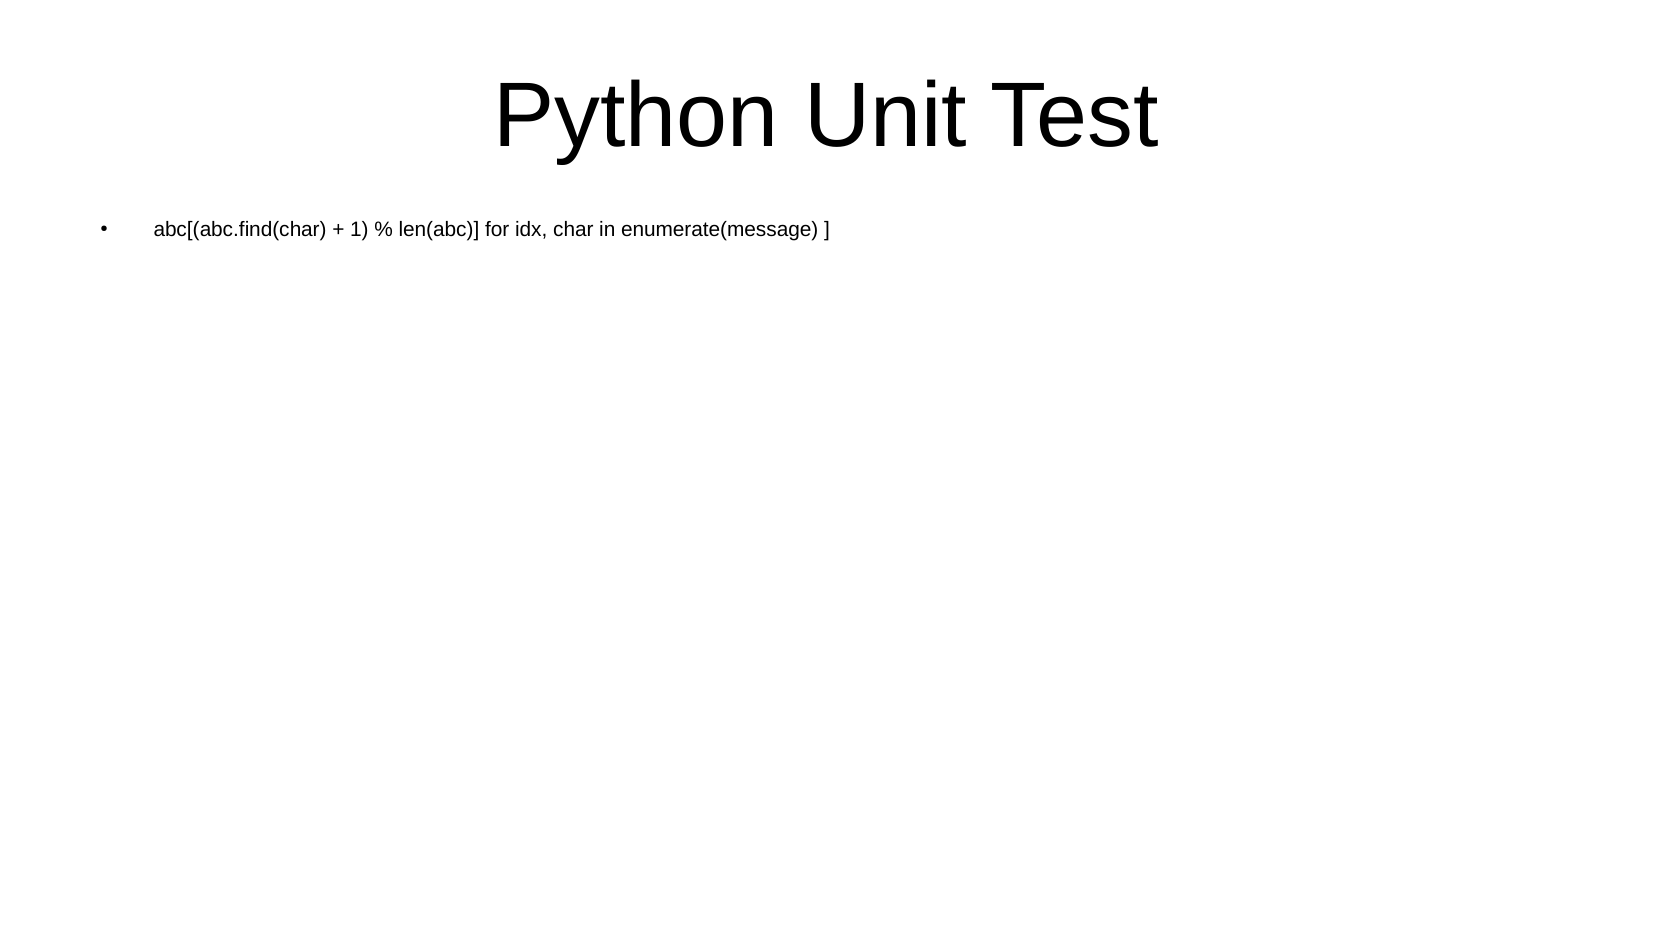

# Python Unit Test
abc[(abc.find(char) + 1) % len(abc)] for idx, char in enumerate(message) ]